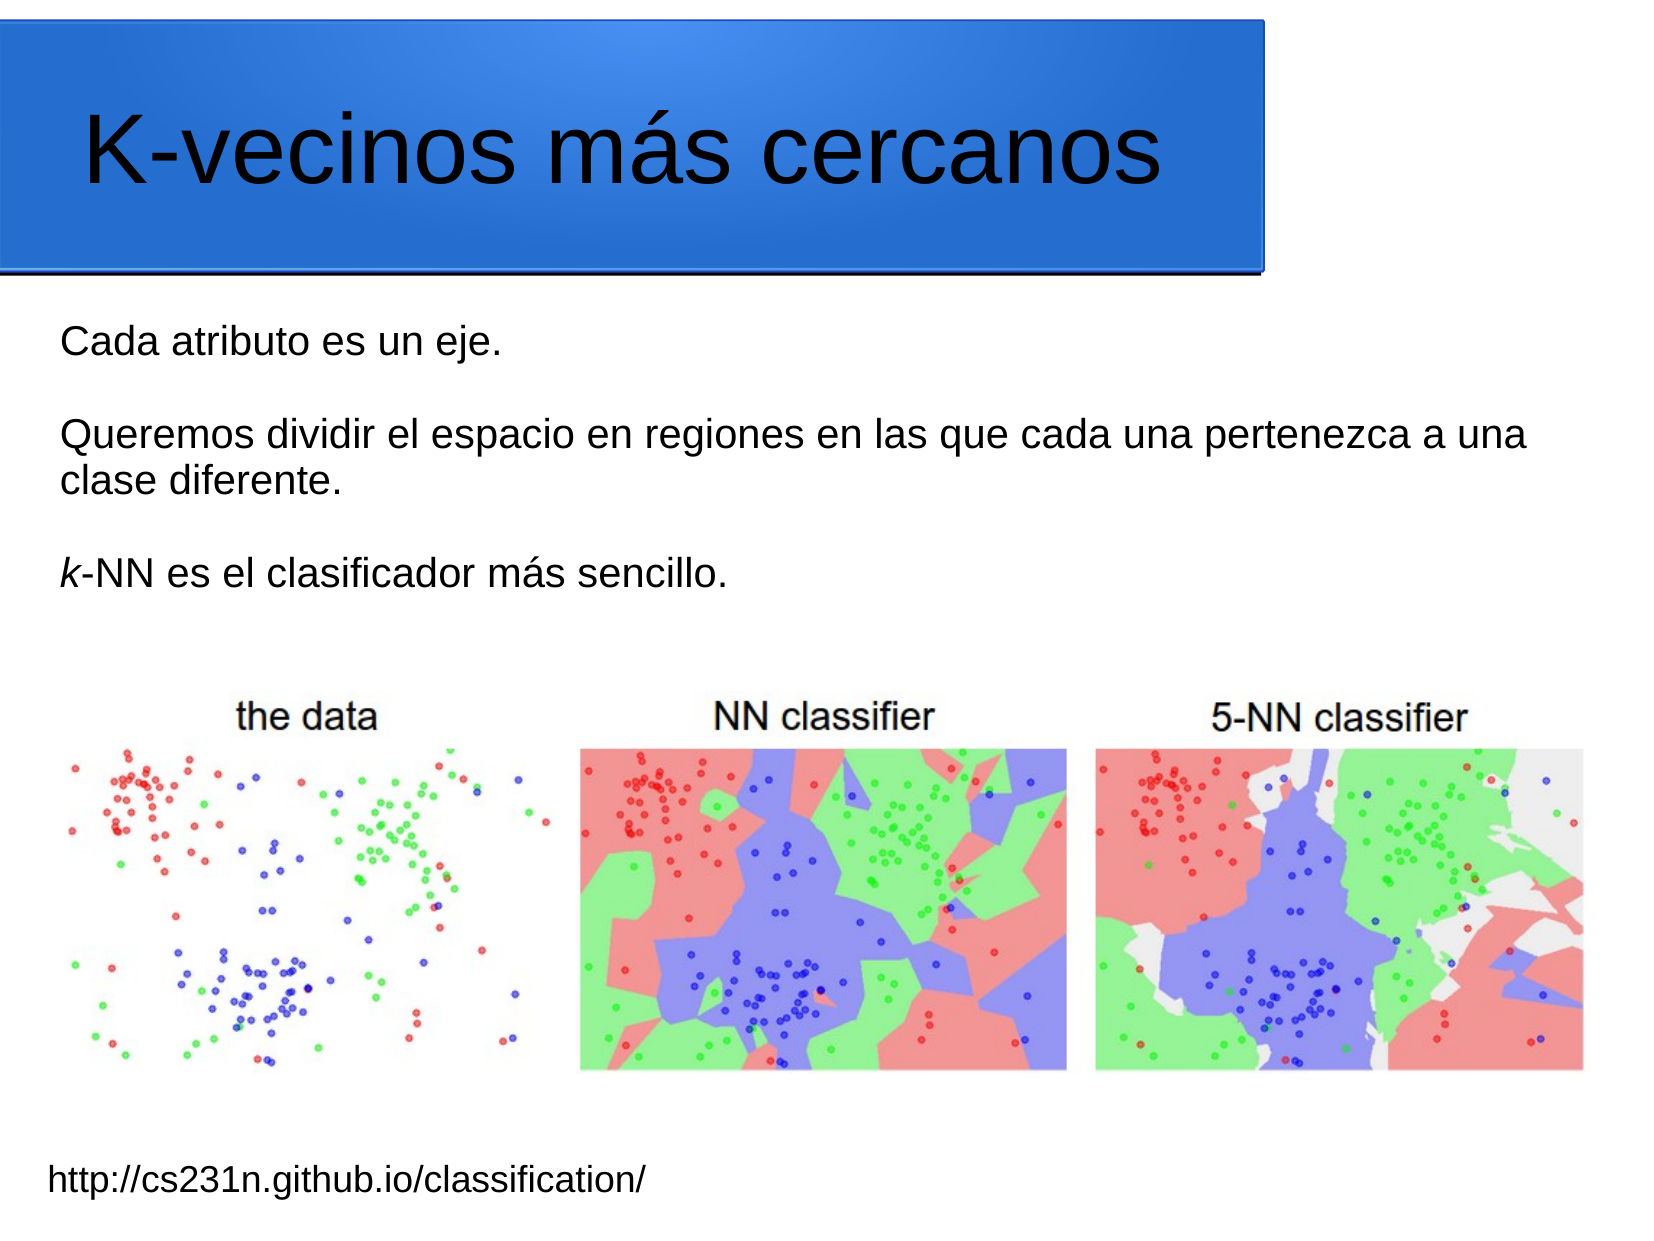

# K-vecinos más cercanos
Cada atributo es un eje.
Queremos dividir el espacio en regiones en las que cada una pertenezca a una clase diferente.
k-NN es el clasificador más sencillo.
http://cs231n.github.io/classification/